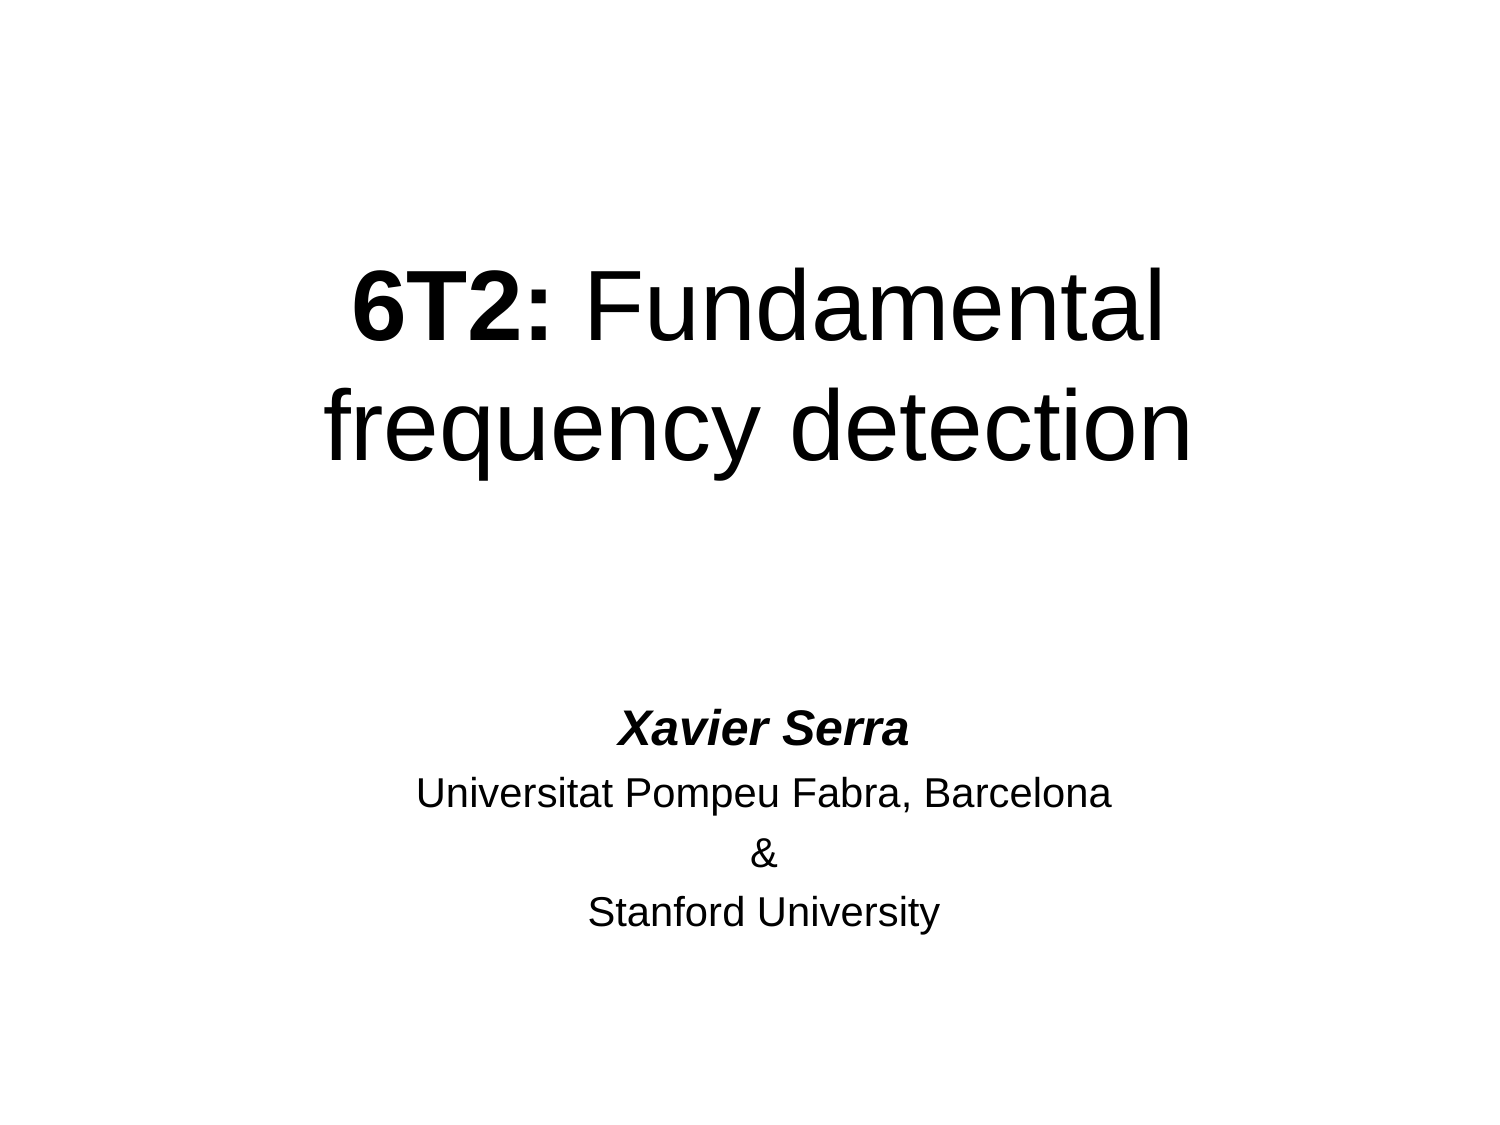

# 6T2: Fundamental frequency detection
Xavier Serra
Universitat Pompeu Fabra, Barcelona
&
Stanford University